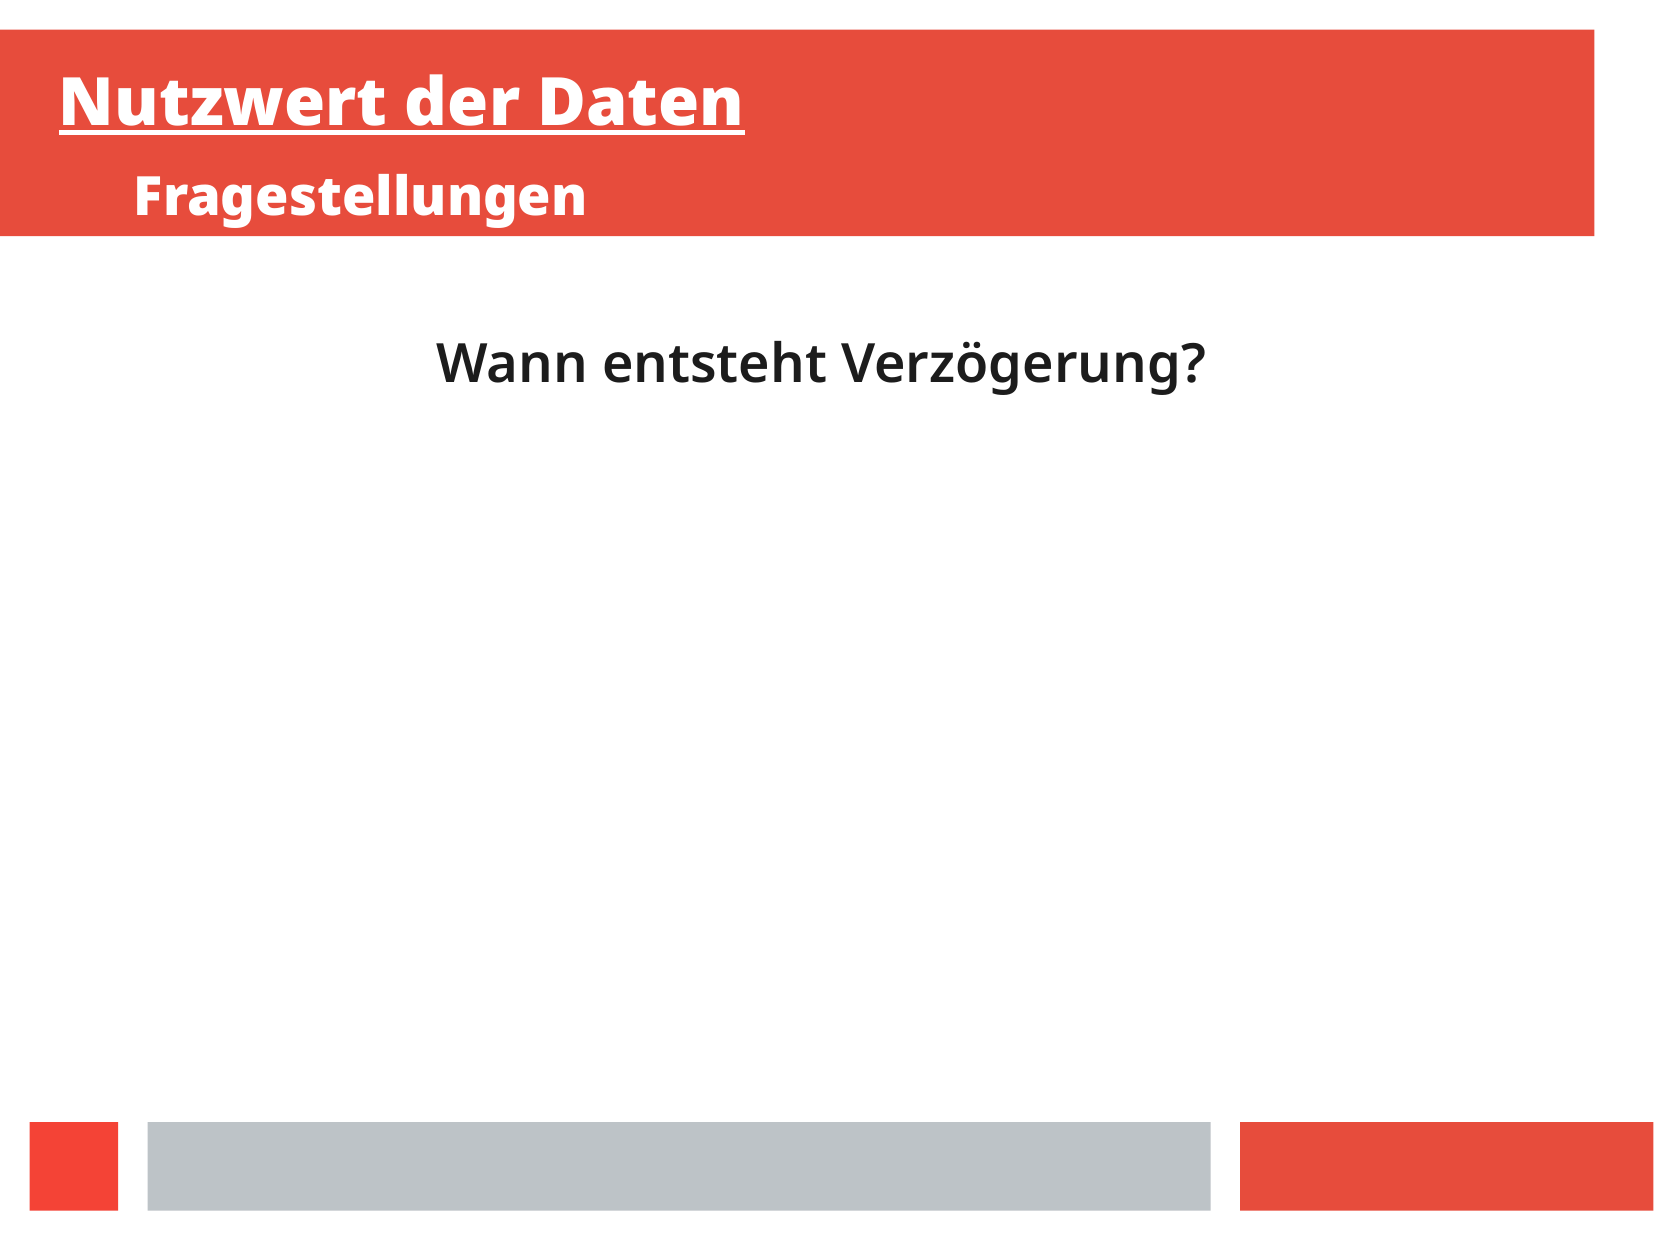

# Nutzwert der Daten Fragestellungen
Wann entsteht Verzögerung?